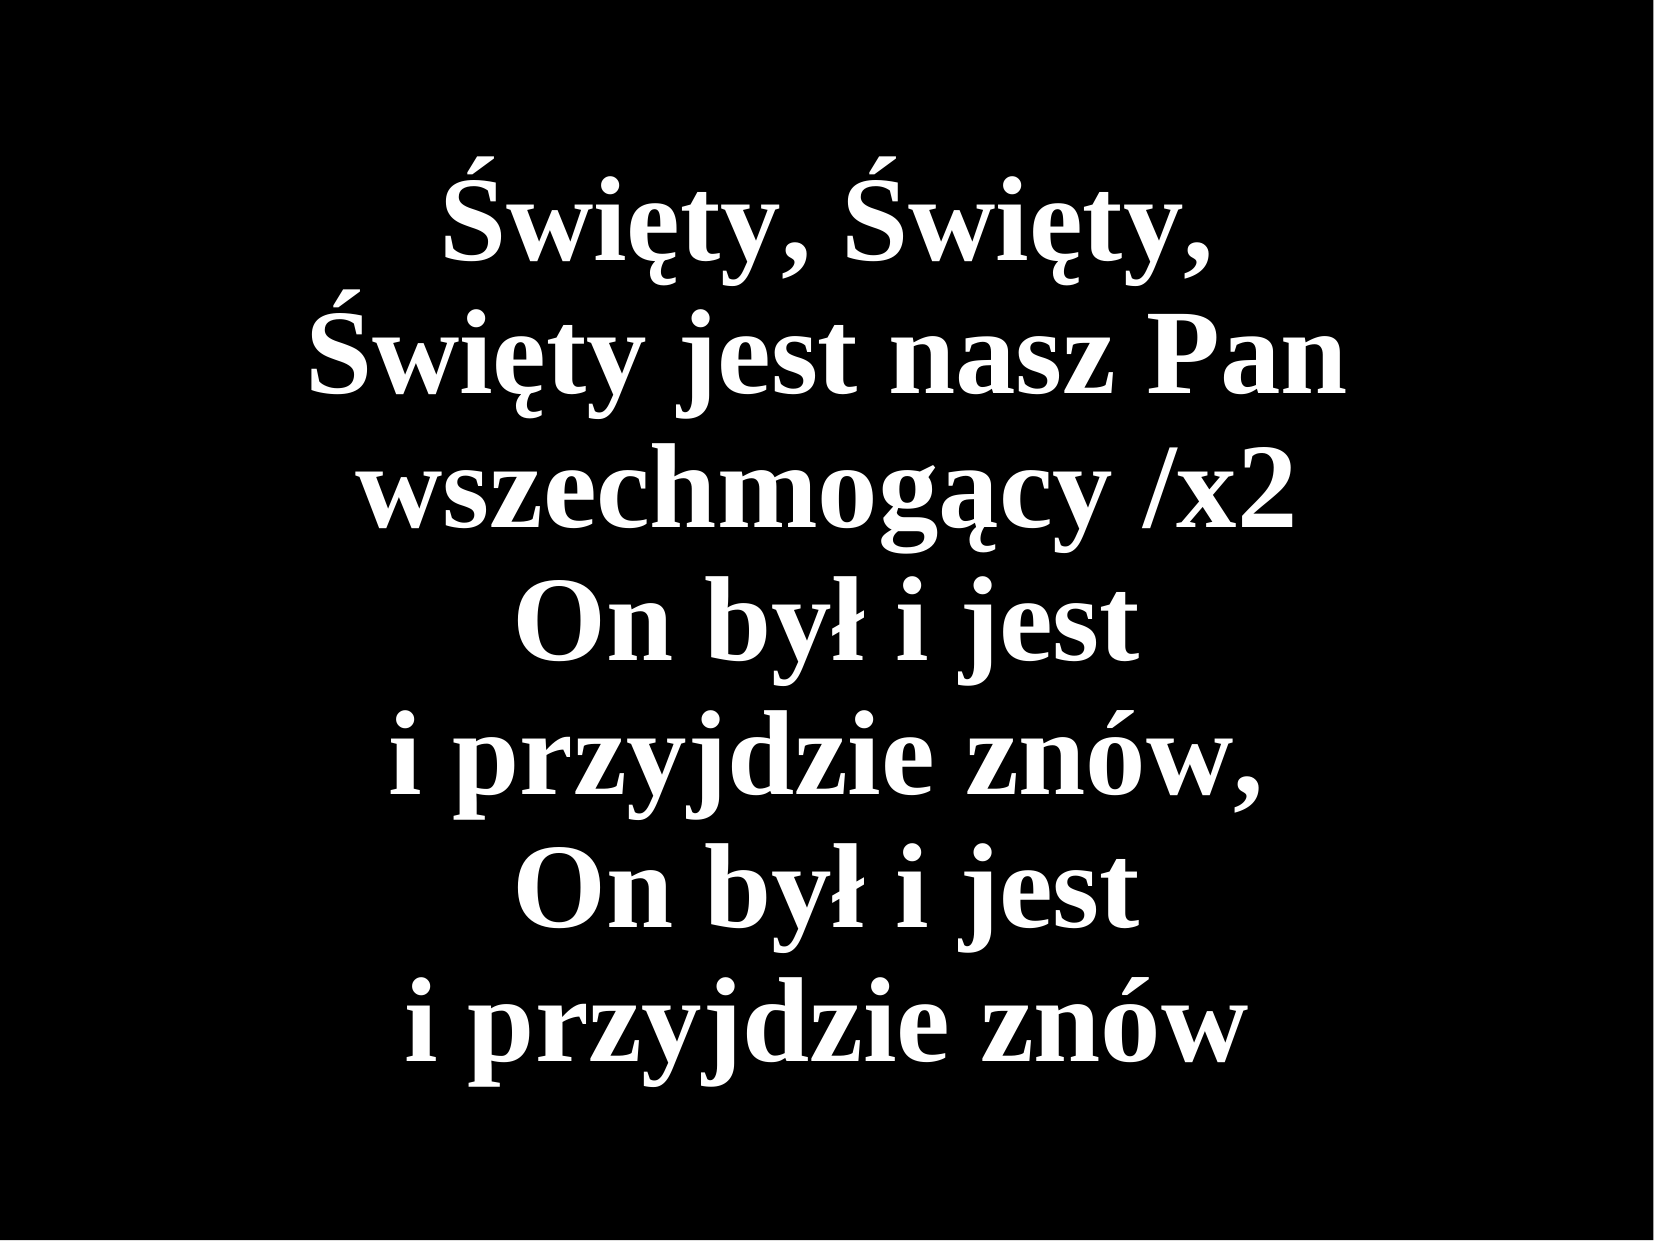

# Święty, Święty, Święty jest nasz Pan wszechmogący /x2 On był i jest i przyjdzie znów, On był i jest i przyjdzie znów